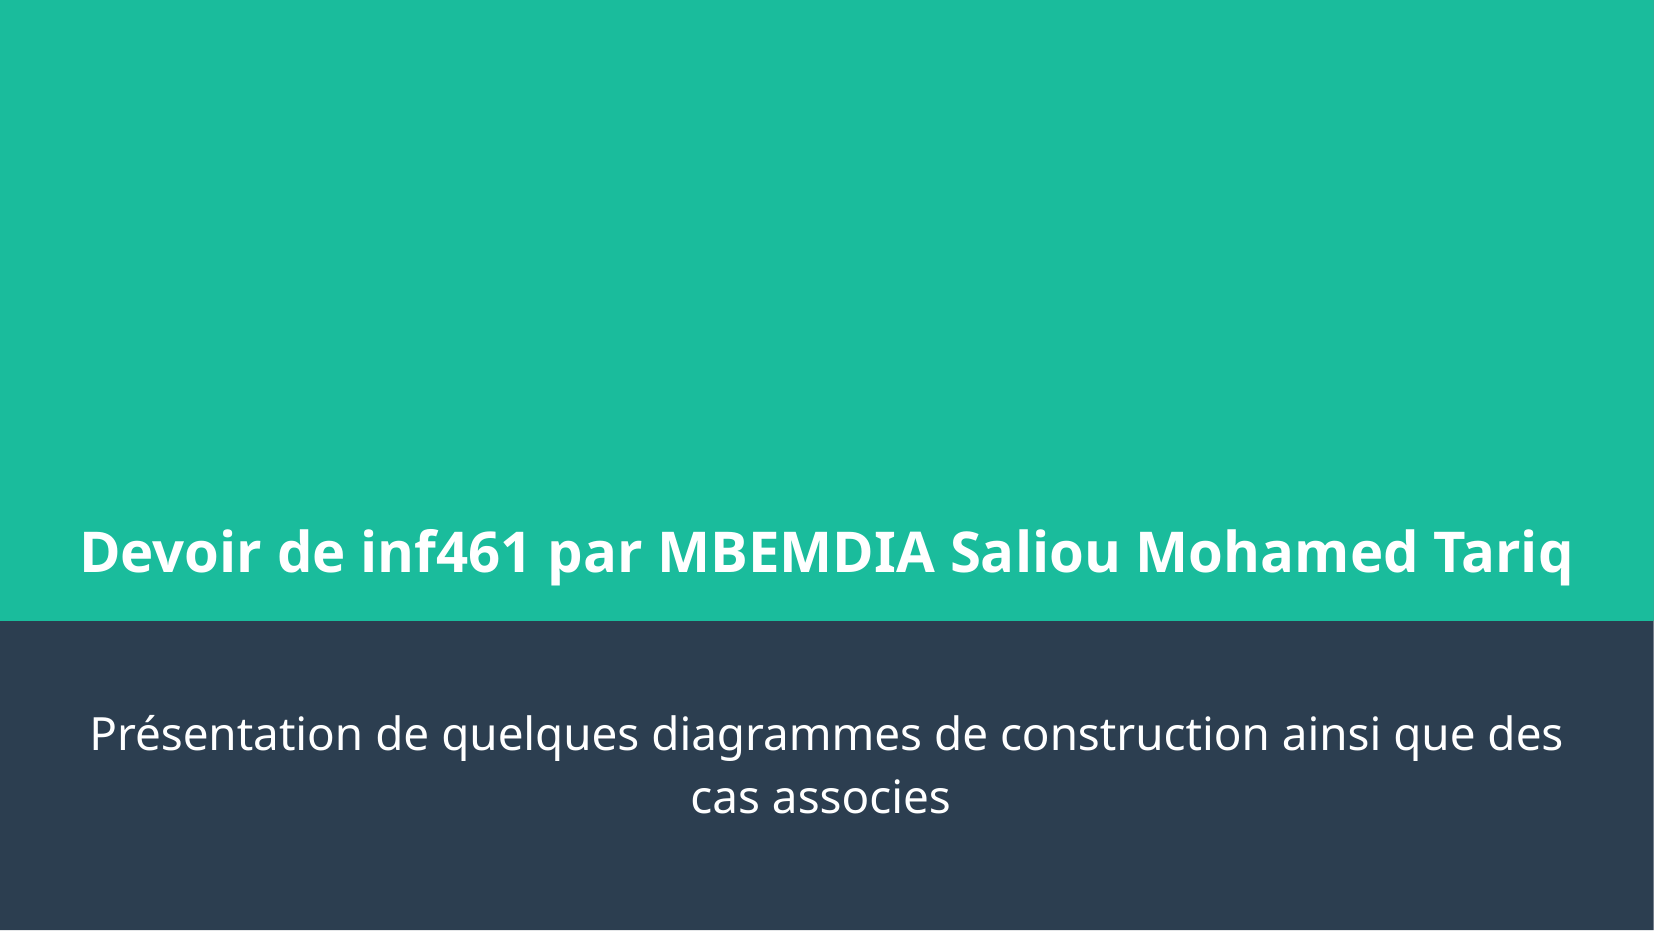

# Devoir de inf461 par MBEMDIA Saliou Mohamed Tariq
Présentation de quelques diagrammes de construction ainsi que des cas associes